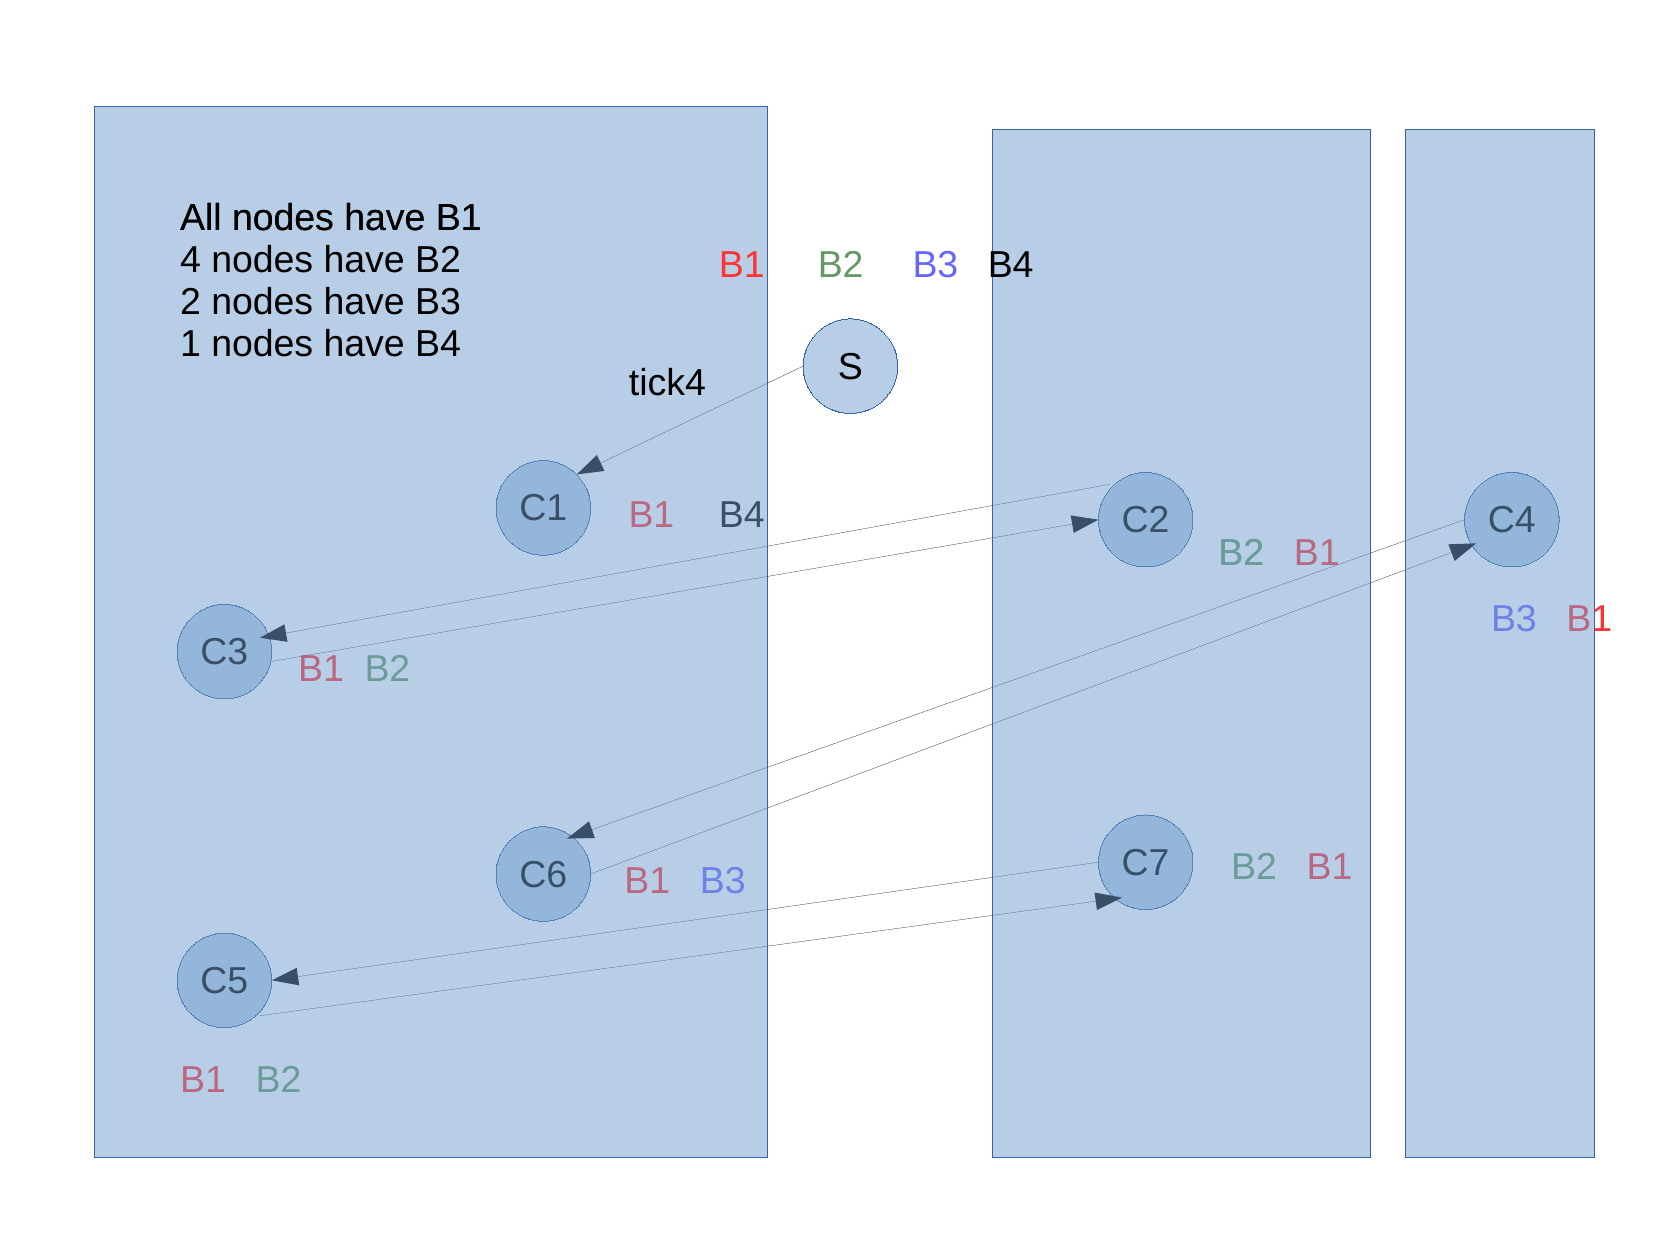

All nodes have B1
All nodes have B1
4 nodes have B2
2 nodes have B3
1 nodes have B4
B1
B2
B3
B4
S
tick4
C1
C2
C4
B1
B4
B2
B2
B1
B3
B1
C3
B1
B2
C7
C6
B2
B1
B1
B3
C5
B1
B2